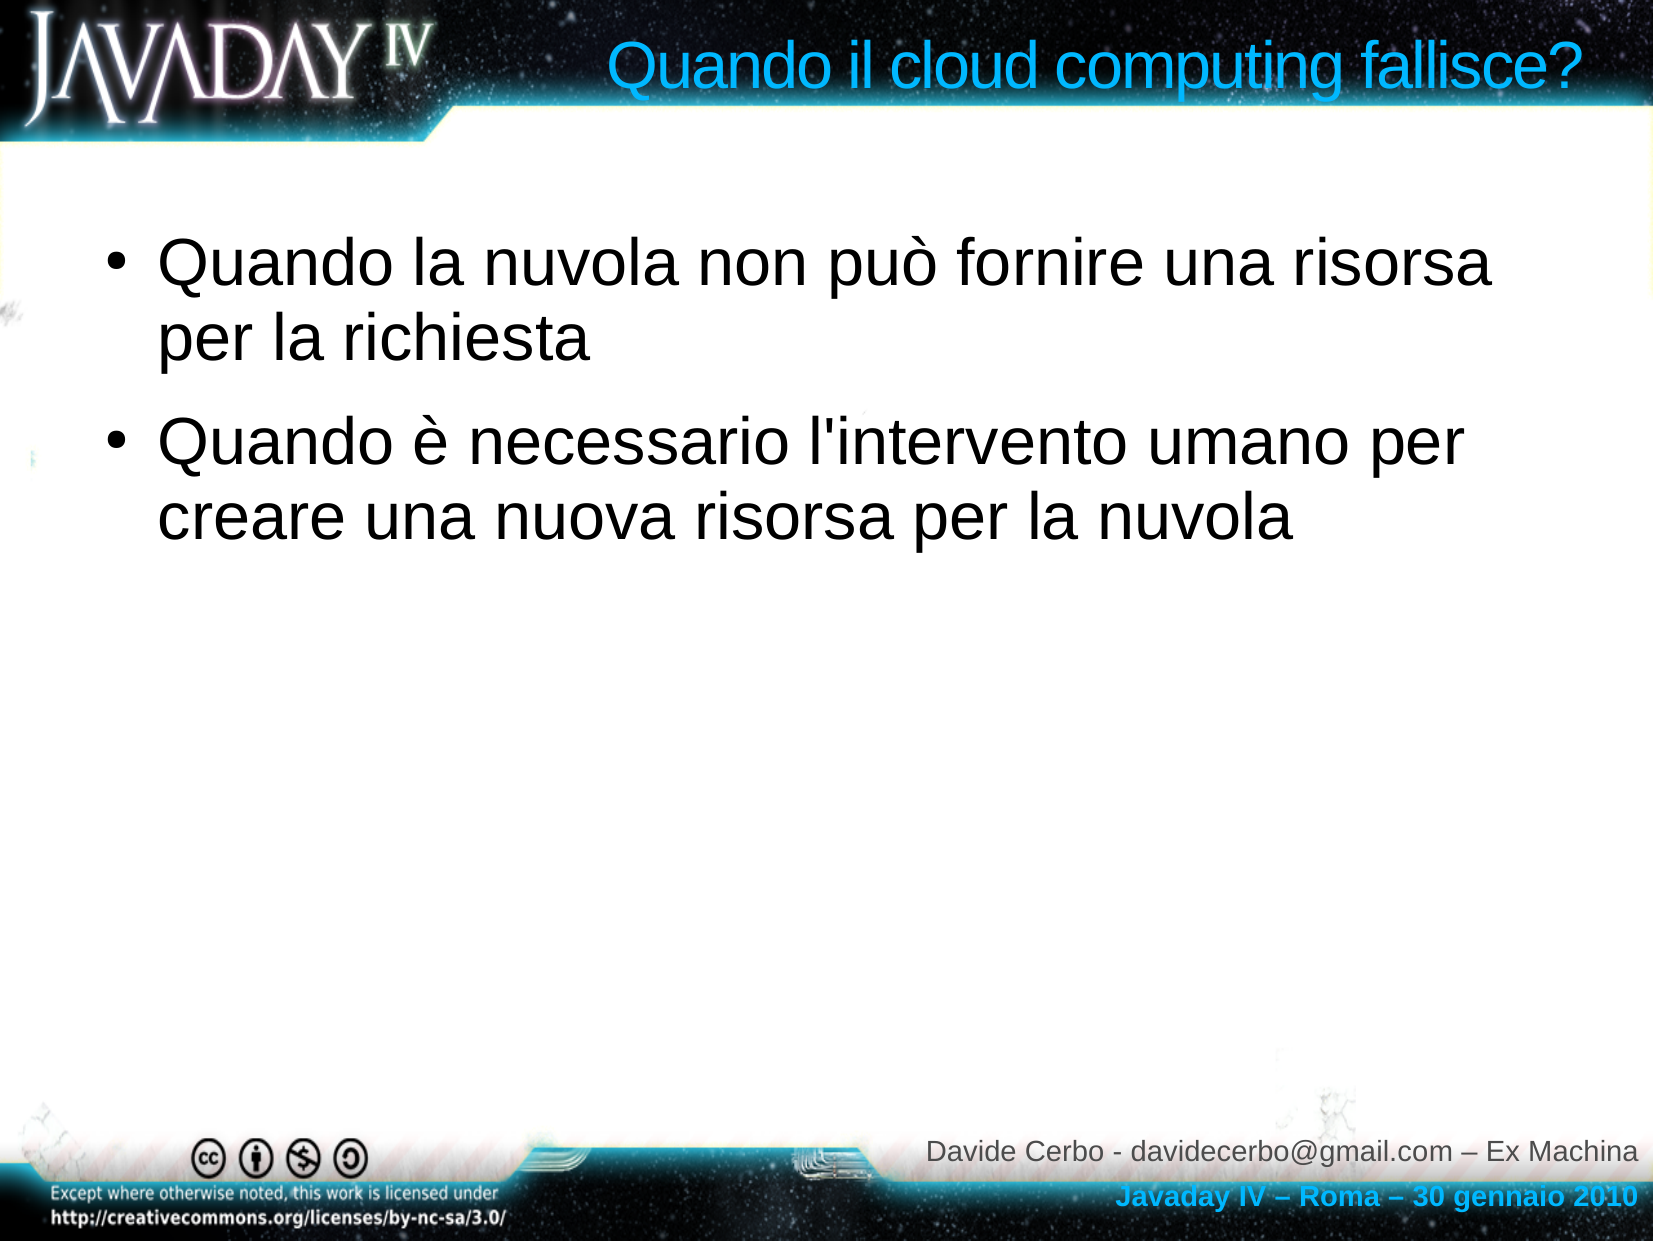

# Quando il cloud computing fallisce?
Quando la nuvola non può fornire una risorsa per la richiesta
Quando è necessario l'intervento umano per creare una nuova risorsa per la nuvola